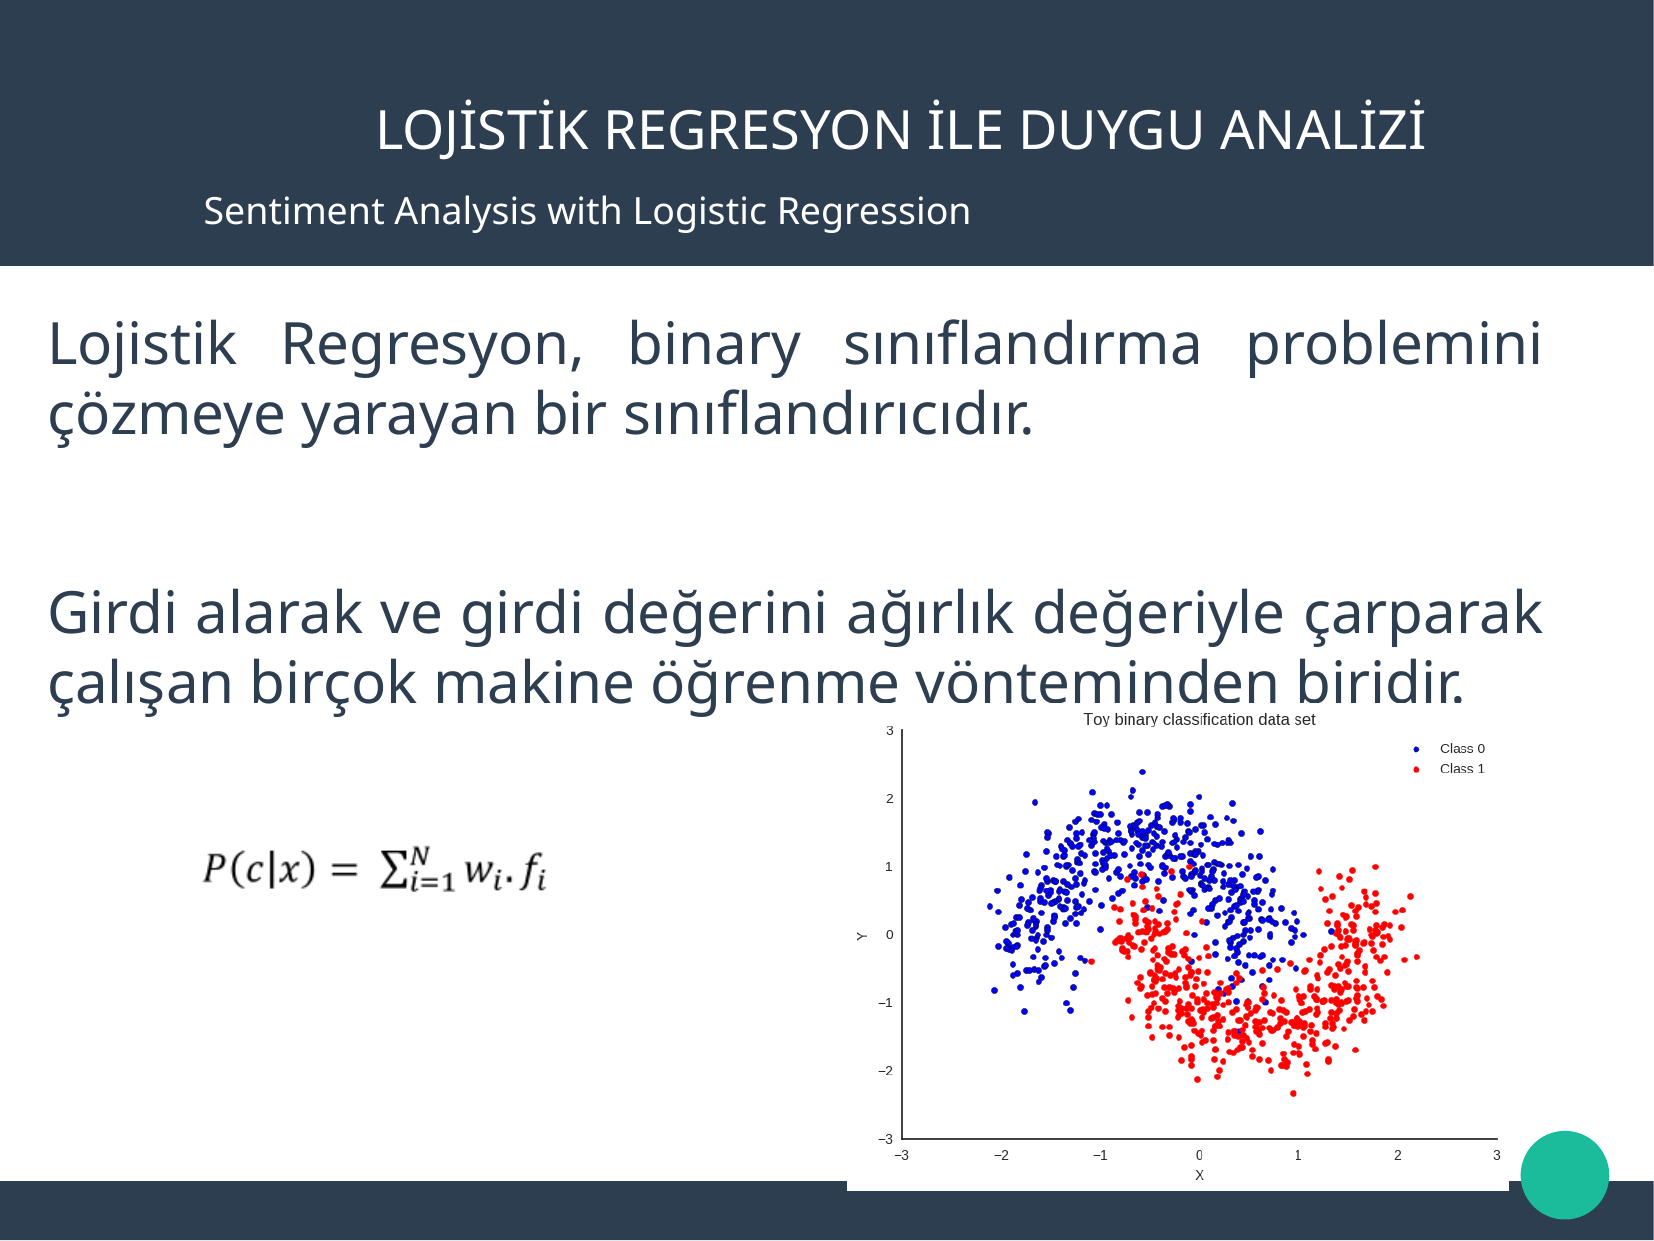

# LOJİSTİK REGRESYON İLE DUYGU ANALİZİ
Sentiment Analysis with Logistic Regression
Lojistik Regresyon, binary sınıflandırma problemini çözmeye yarayan bir sınıflandırıcıdır.
Girdi alarak ve girdi değerini ağırlık değeriyle çarparak çalışan birçok makine öğrenme yönteminden biridir.